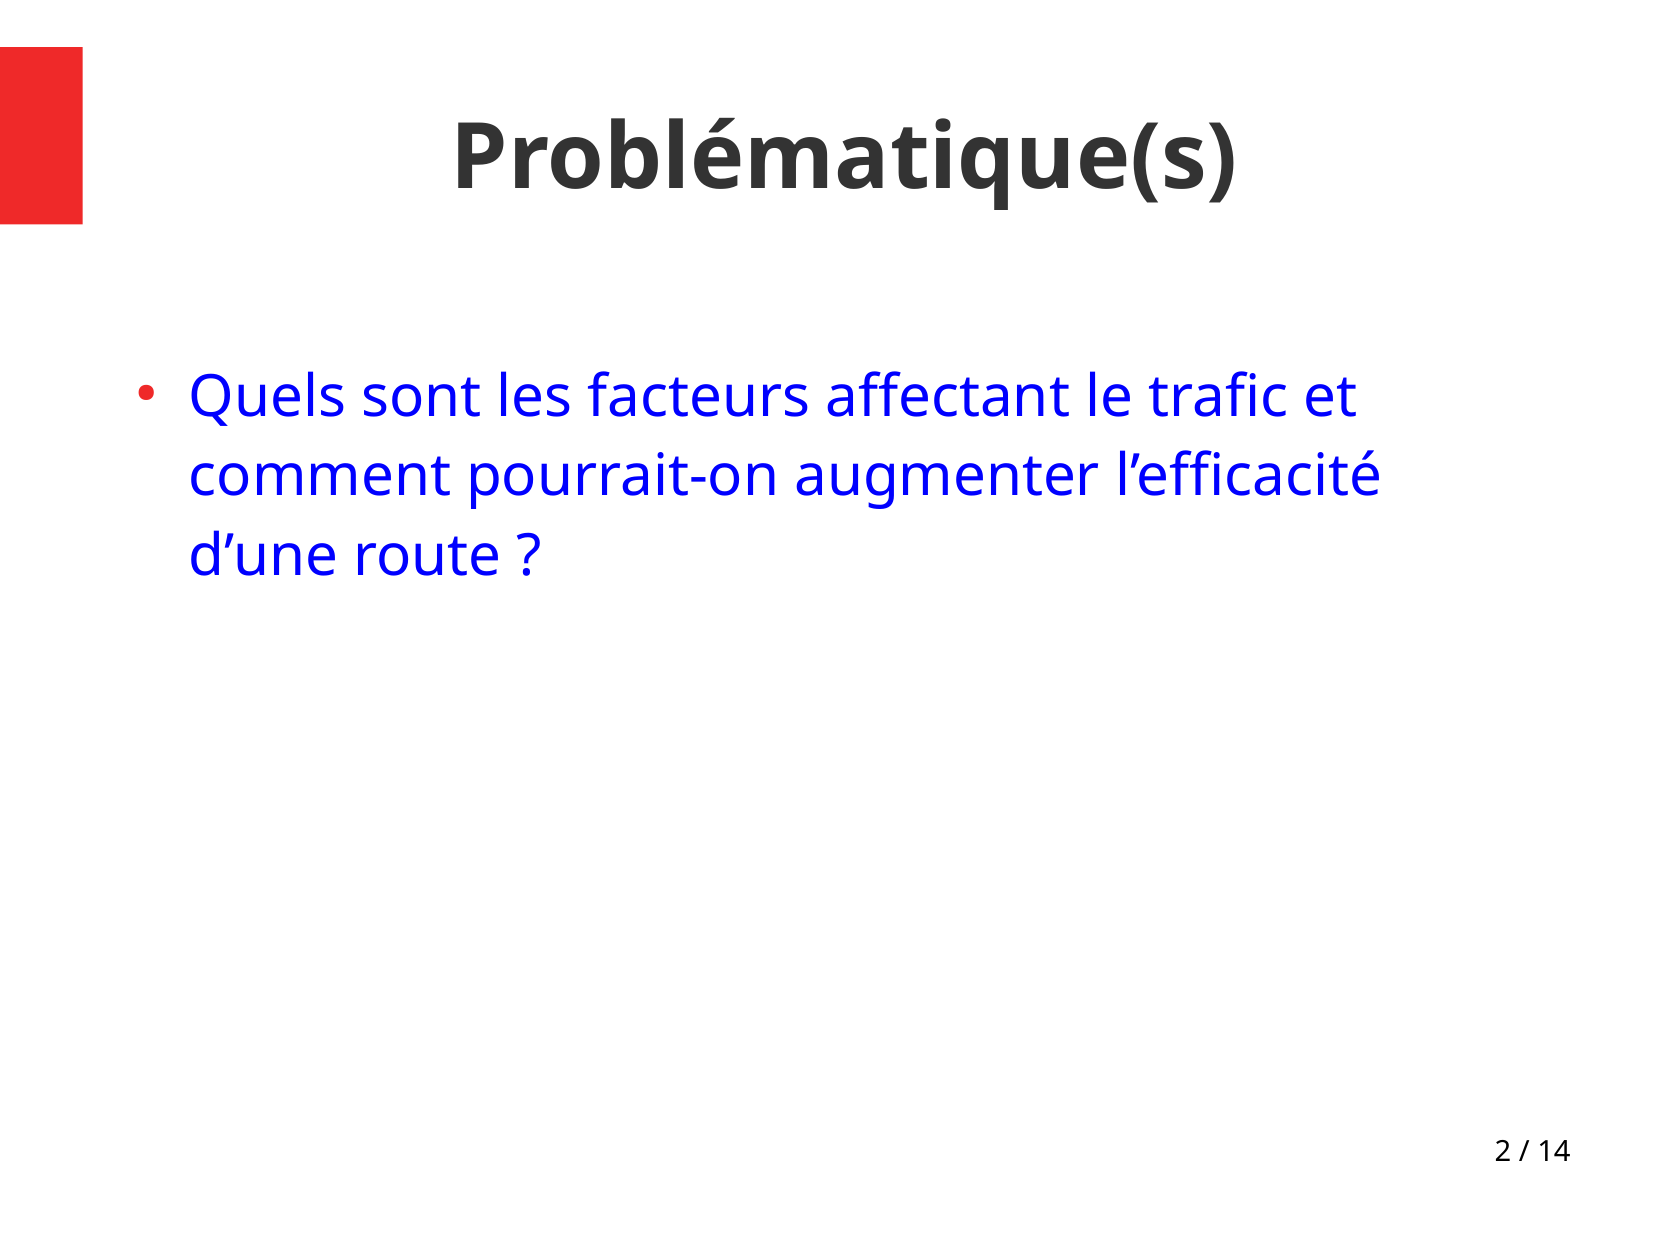

# Problématique(s)
Quels sont les facteurs affectant le trafic et comment pourrait-on augmenter l’efficacité d’une route ?
2